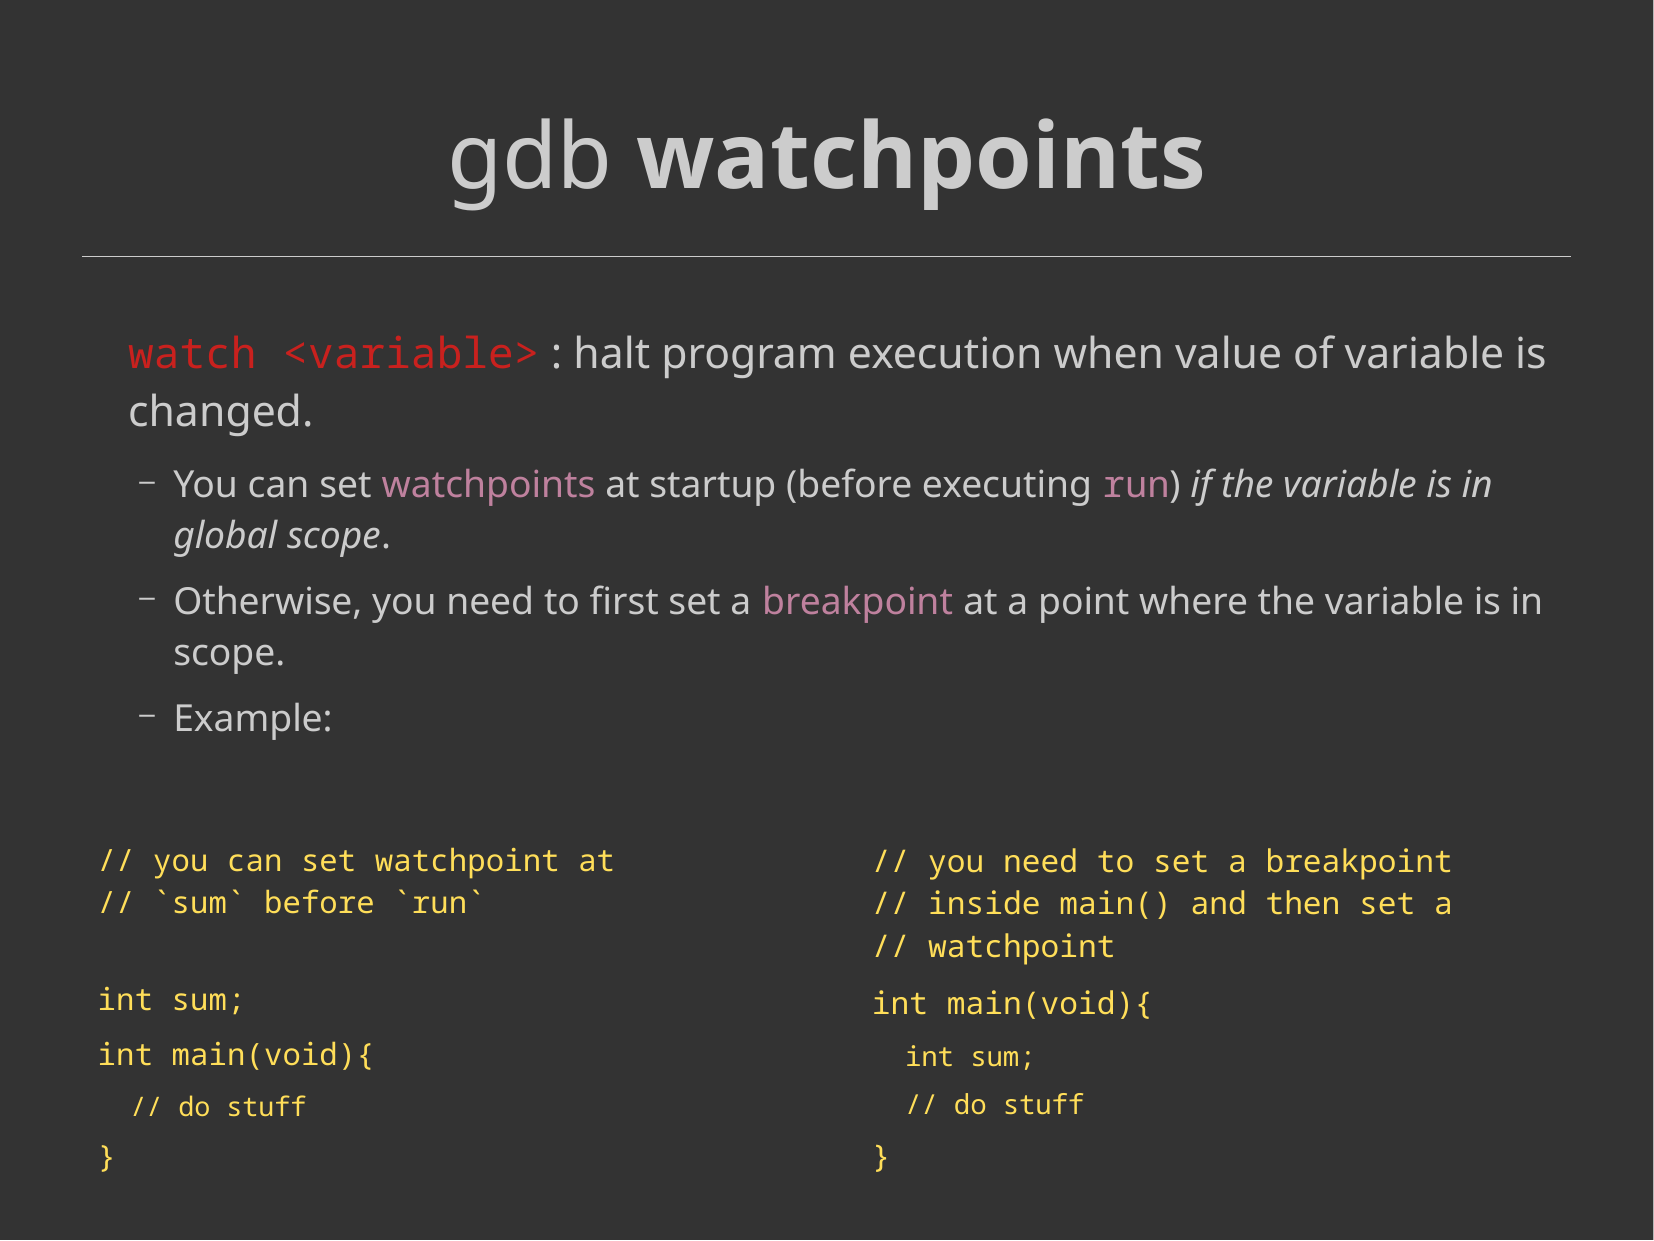

# gdb watchpoints
watch <variable> : halt program execution when value of variable is changed.
You can set watchpoints at startup (before executing run) if the variable is in global scope.
Otherwise, you need to first set a breakpoint at a point where the variable is in scope.
Example:
// you can set watchpoint at
// `sum` before `run`
int sum;
int main(void){
// do stuff
}
// you need to set a breakpoint
// inside main() and then set a
// watchpoint
int main(void){
int sum;
// do stuff
}